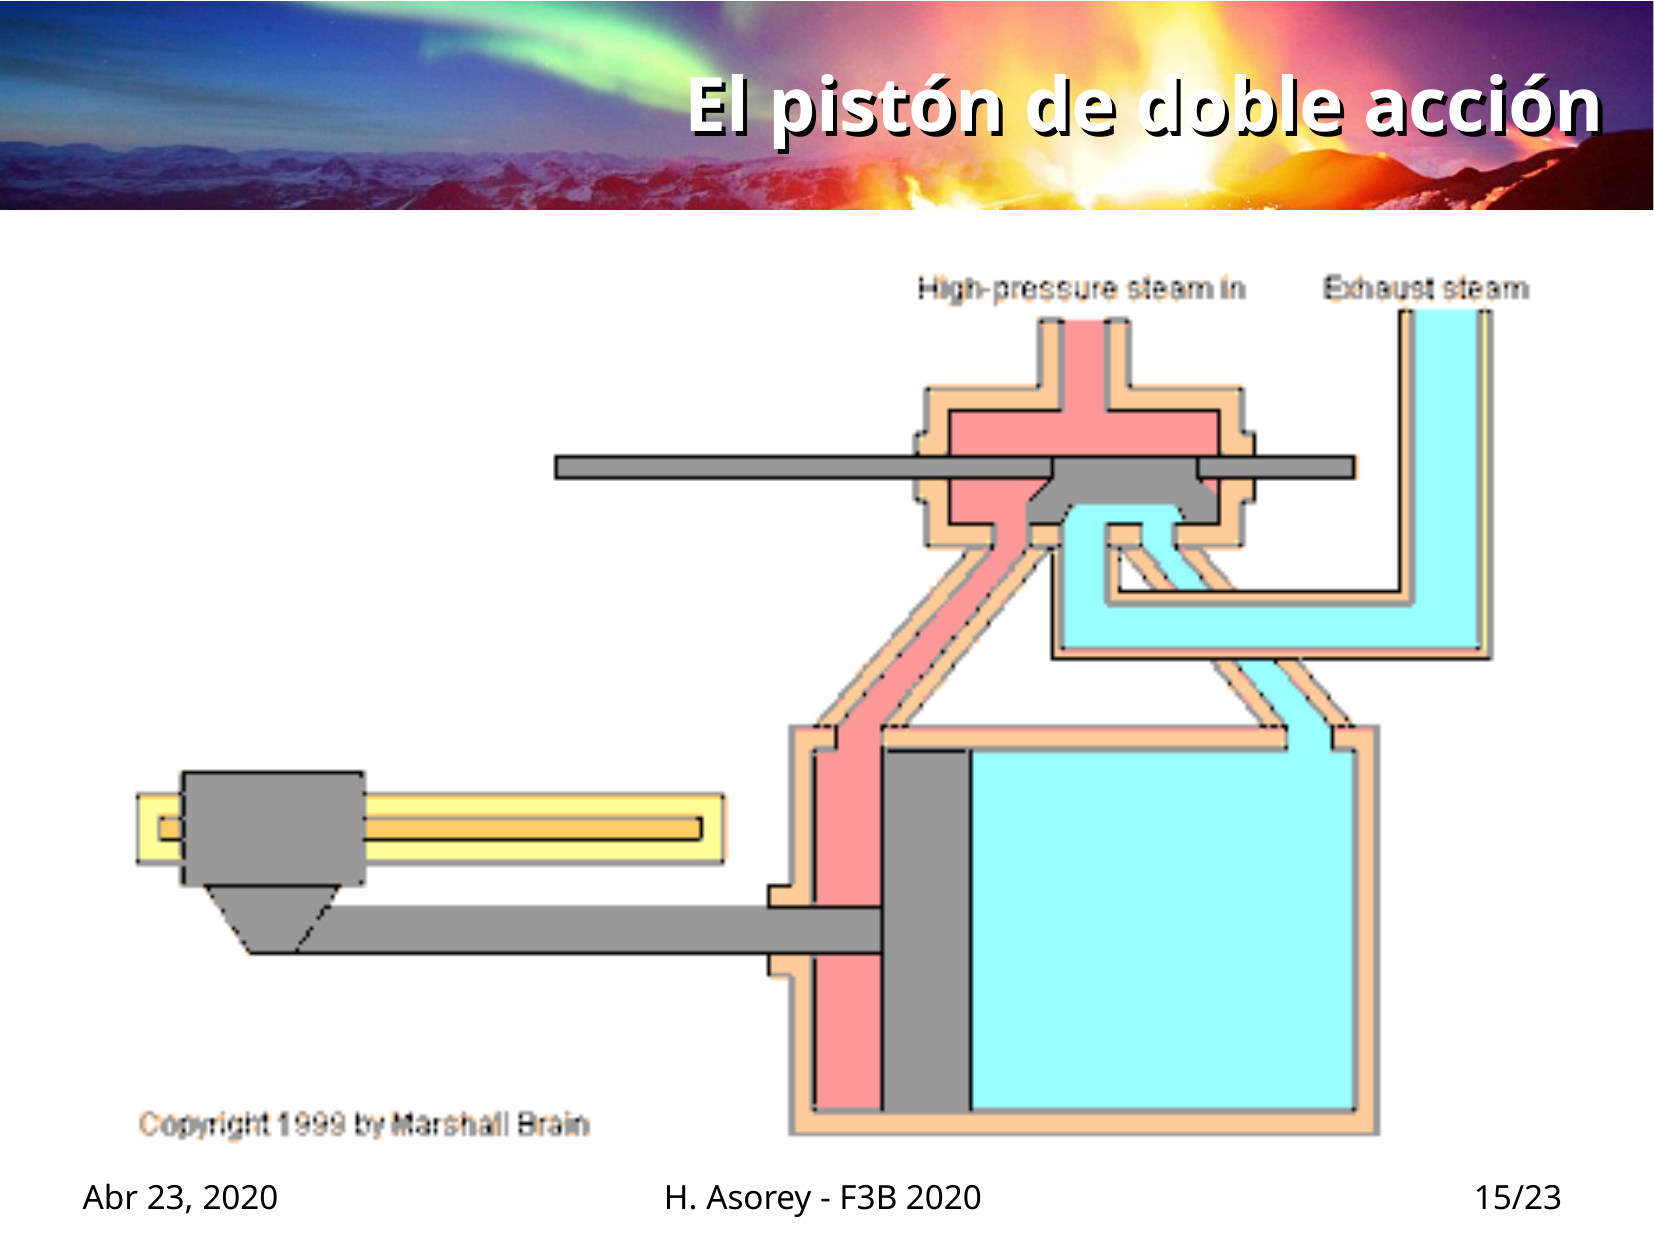

# El pistón de doble acción
Abr 23, 2020
H. Asorey - F3B 2020
15